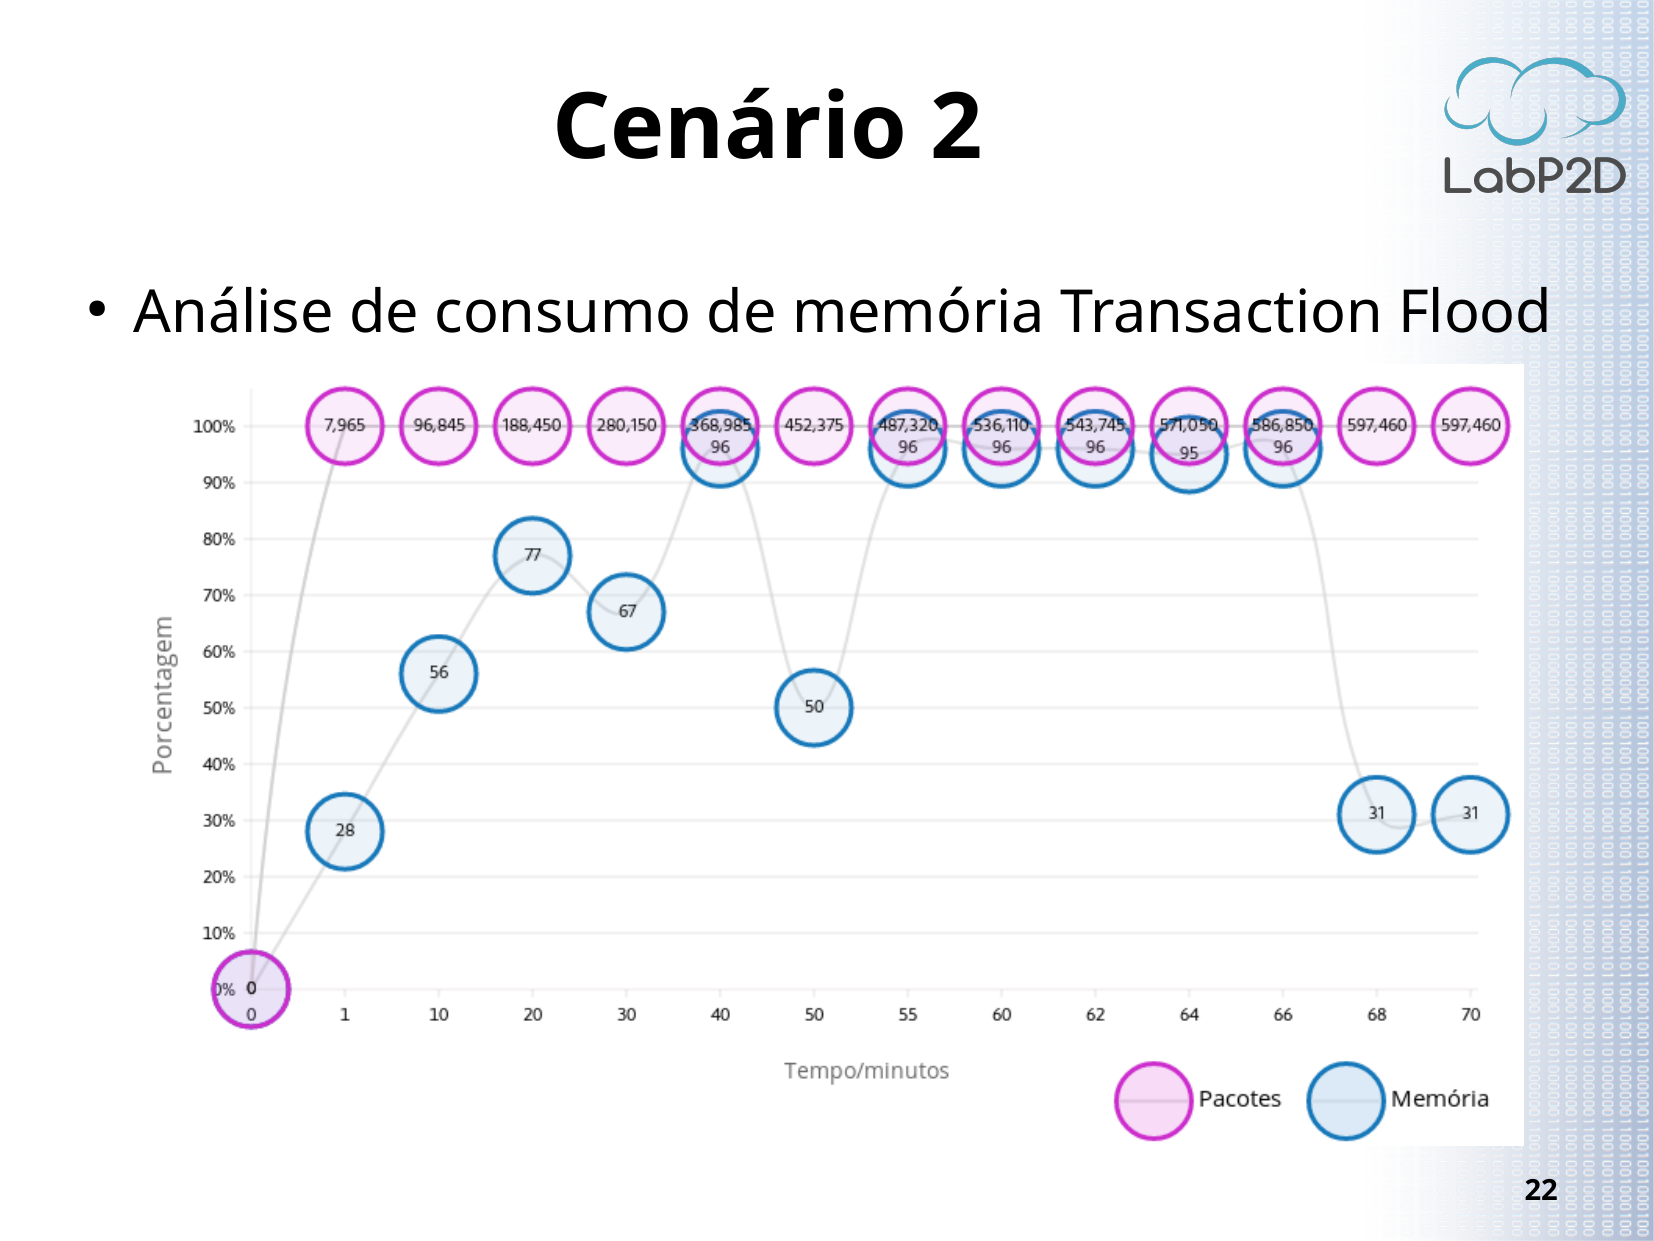

# Cenário 2
Análise de consumo de memória Transaction Flood
22